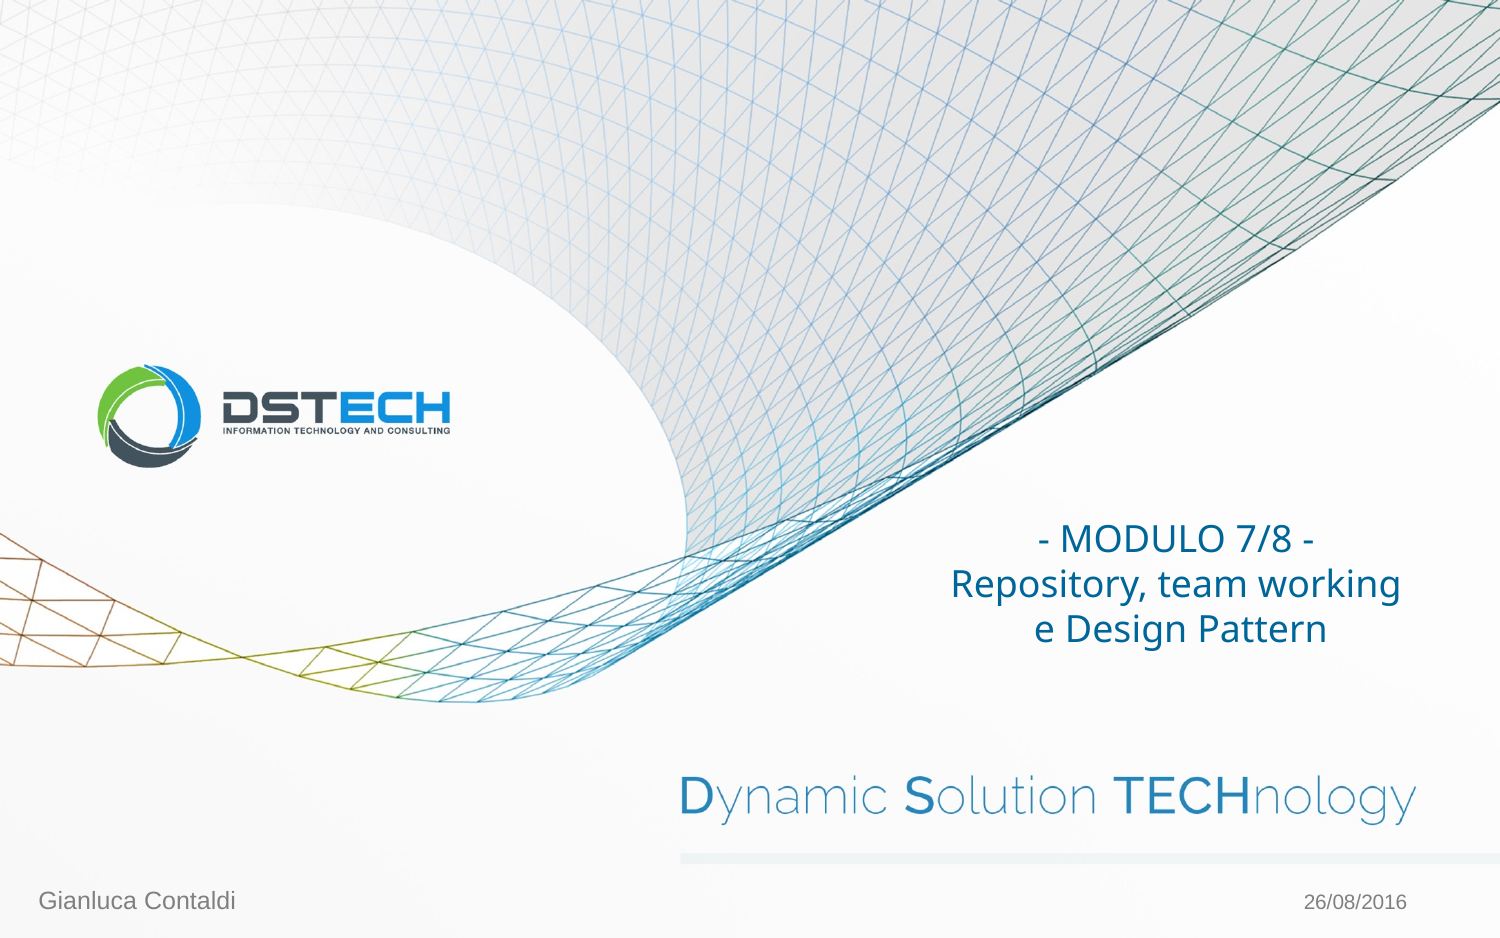

- MODULO 7/8 -
Repository, team working
e Design Pattern
Gianluca Contaldi 															 26/08/2016
Footer Text
24/08/16